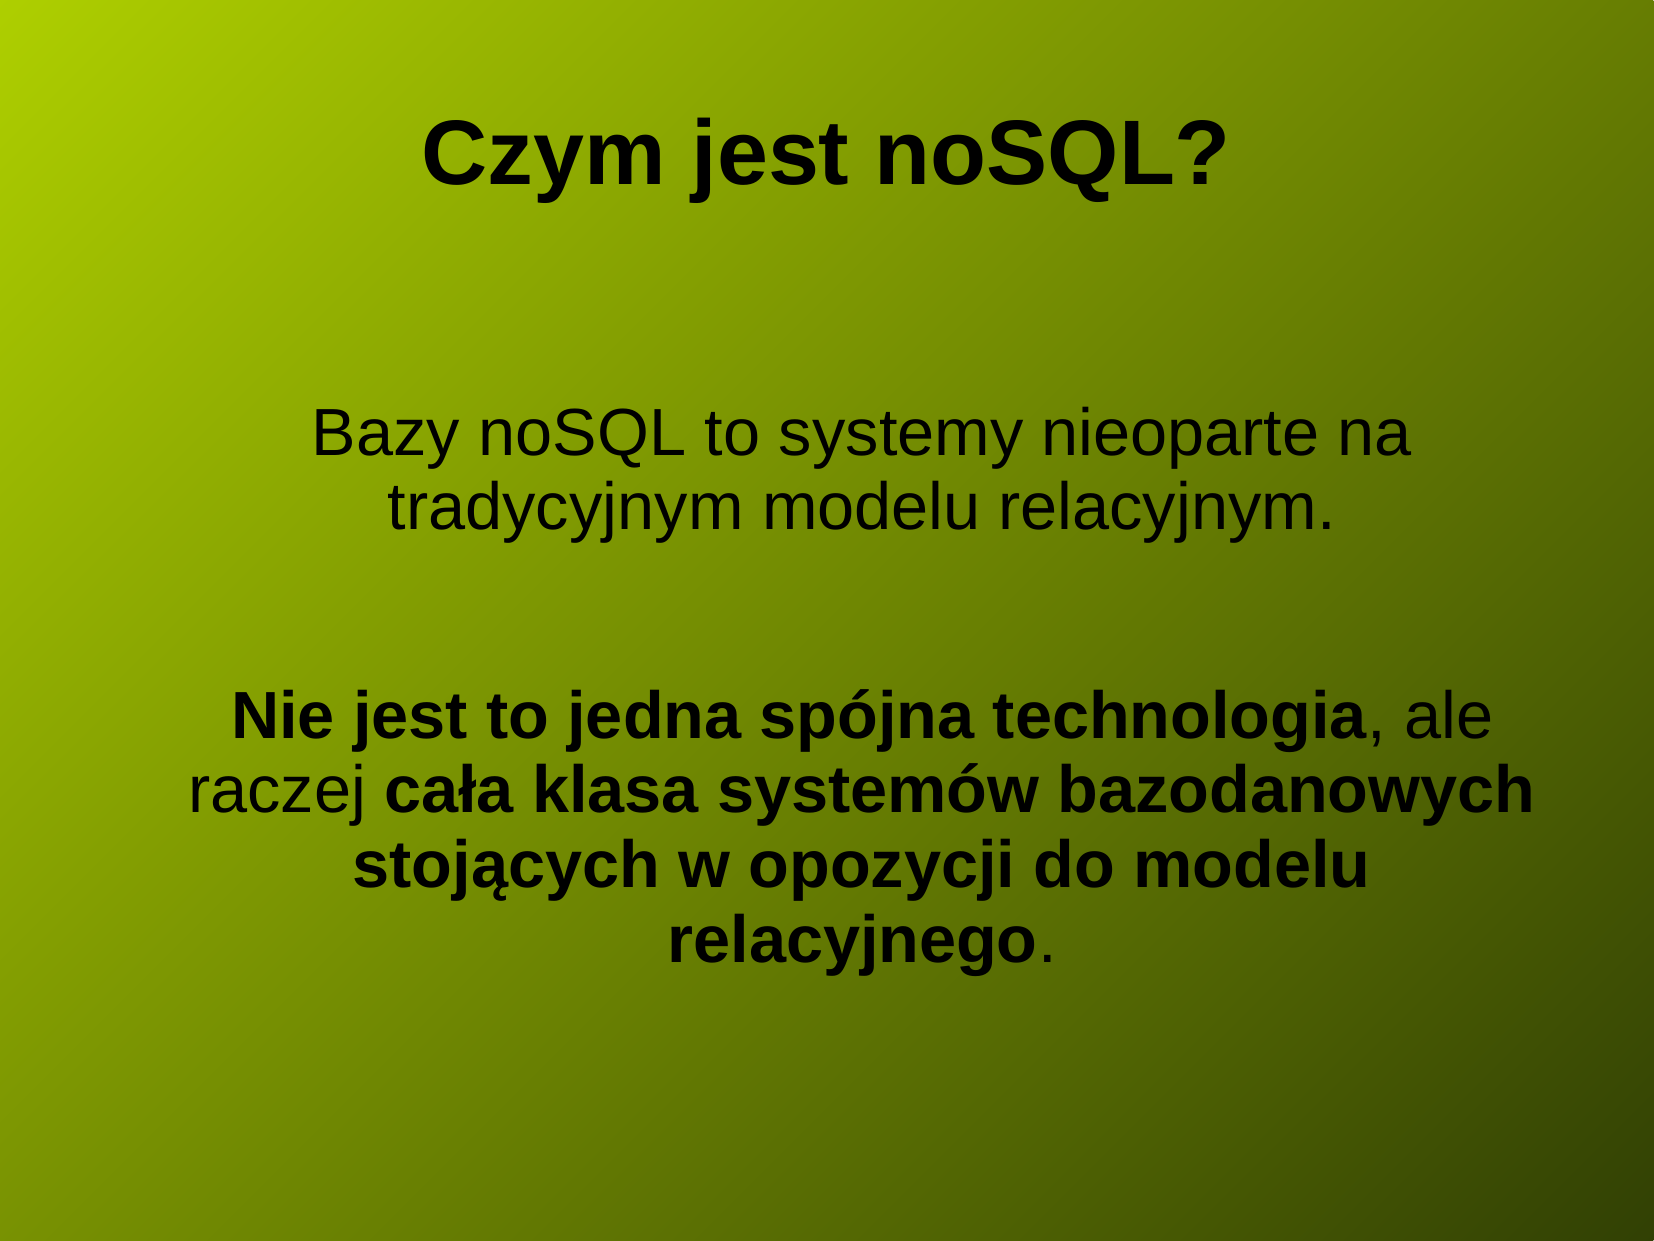

# Czym jest noSQL?
Bazy noSQL to systemy nieoparte na tradycyjnym modelu relacyjnym.
Nie jest to jedna spójna technologia, ale raczej cała klasa systemów bazodanowych stojących w opozycji do modelu relacyjnego.